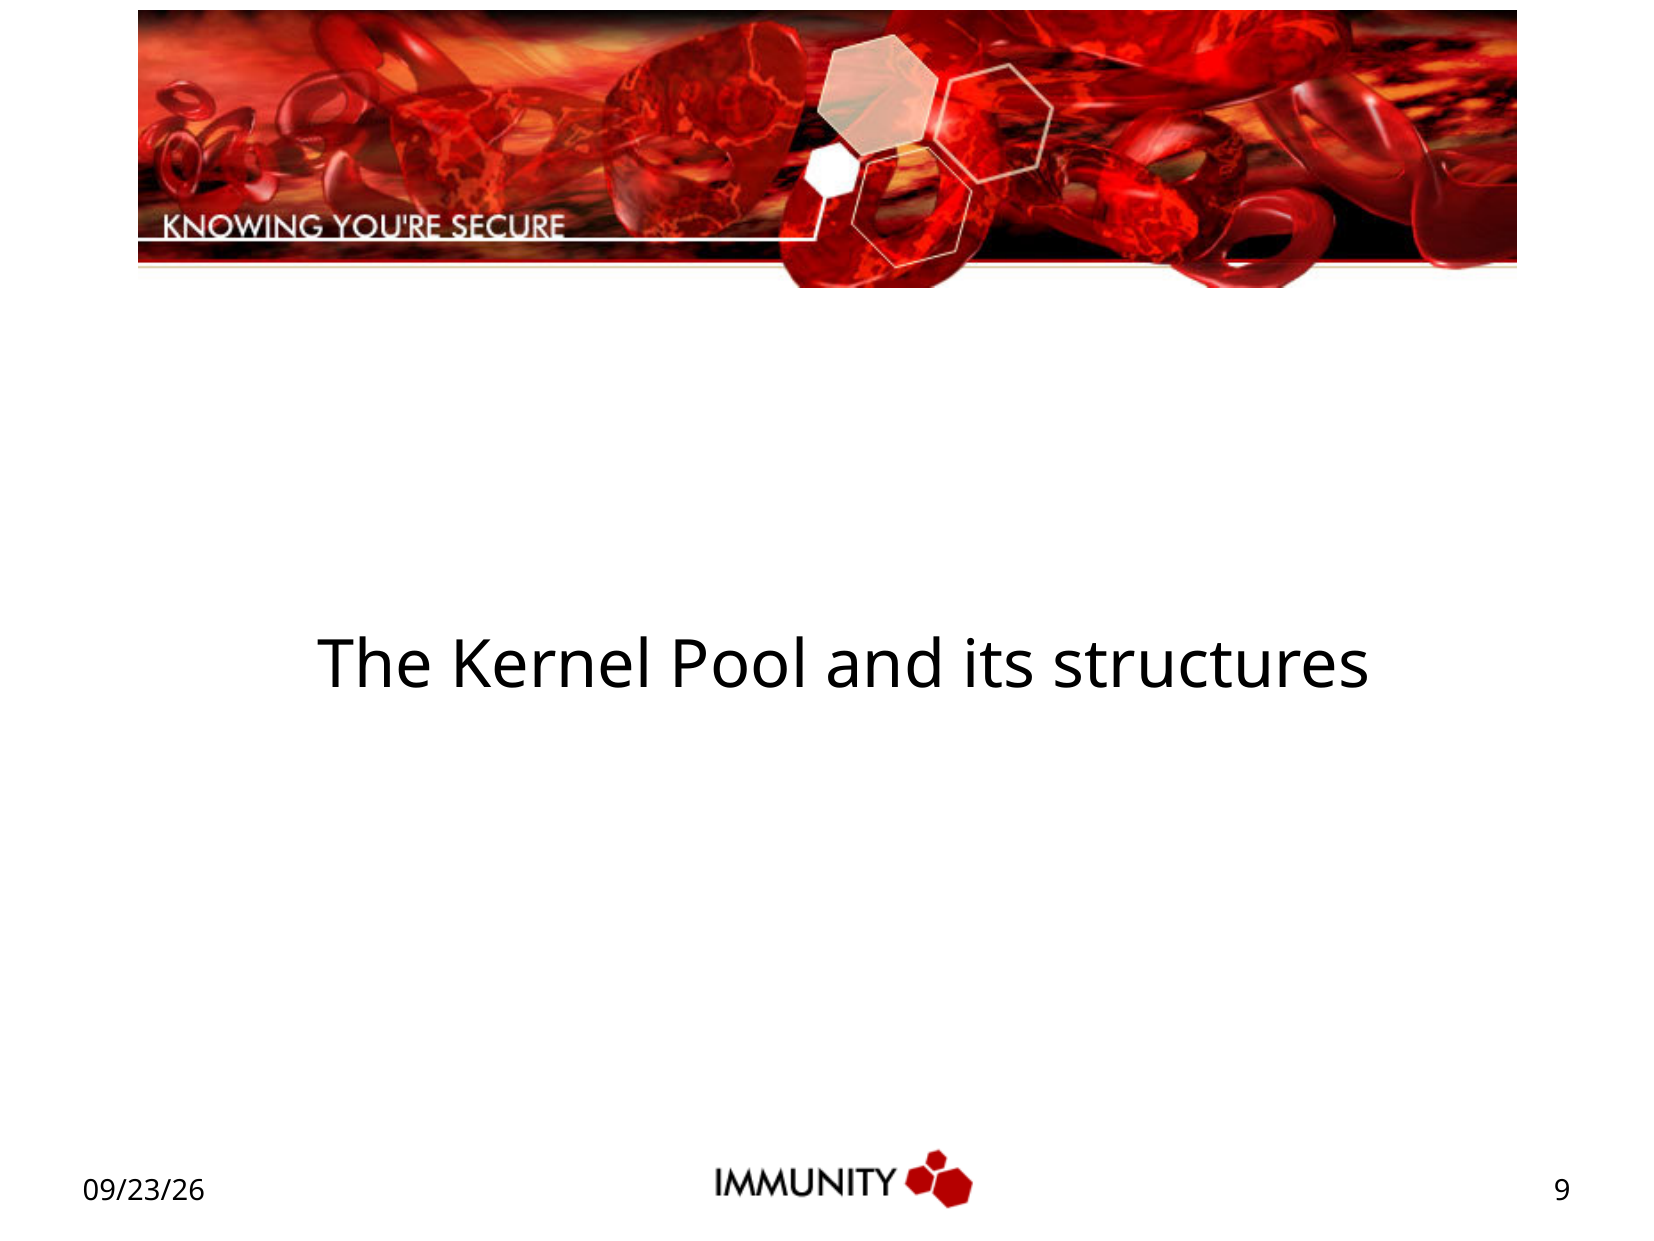

# The Kernel Pool and its structures
9